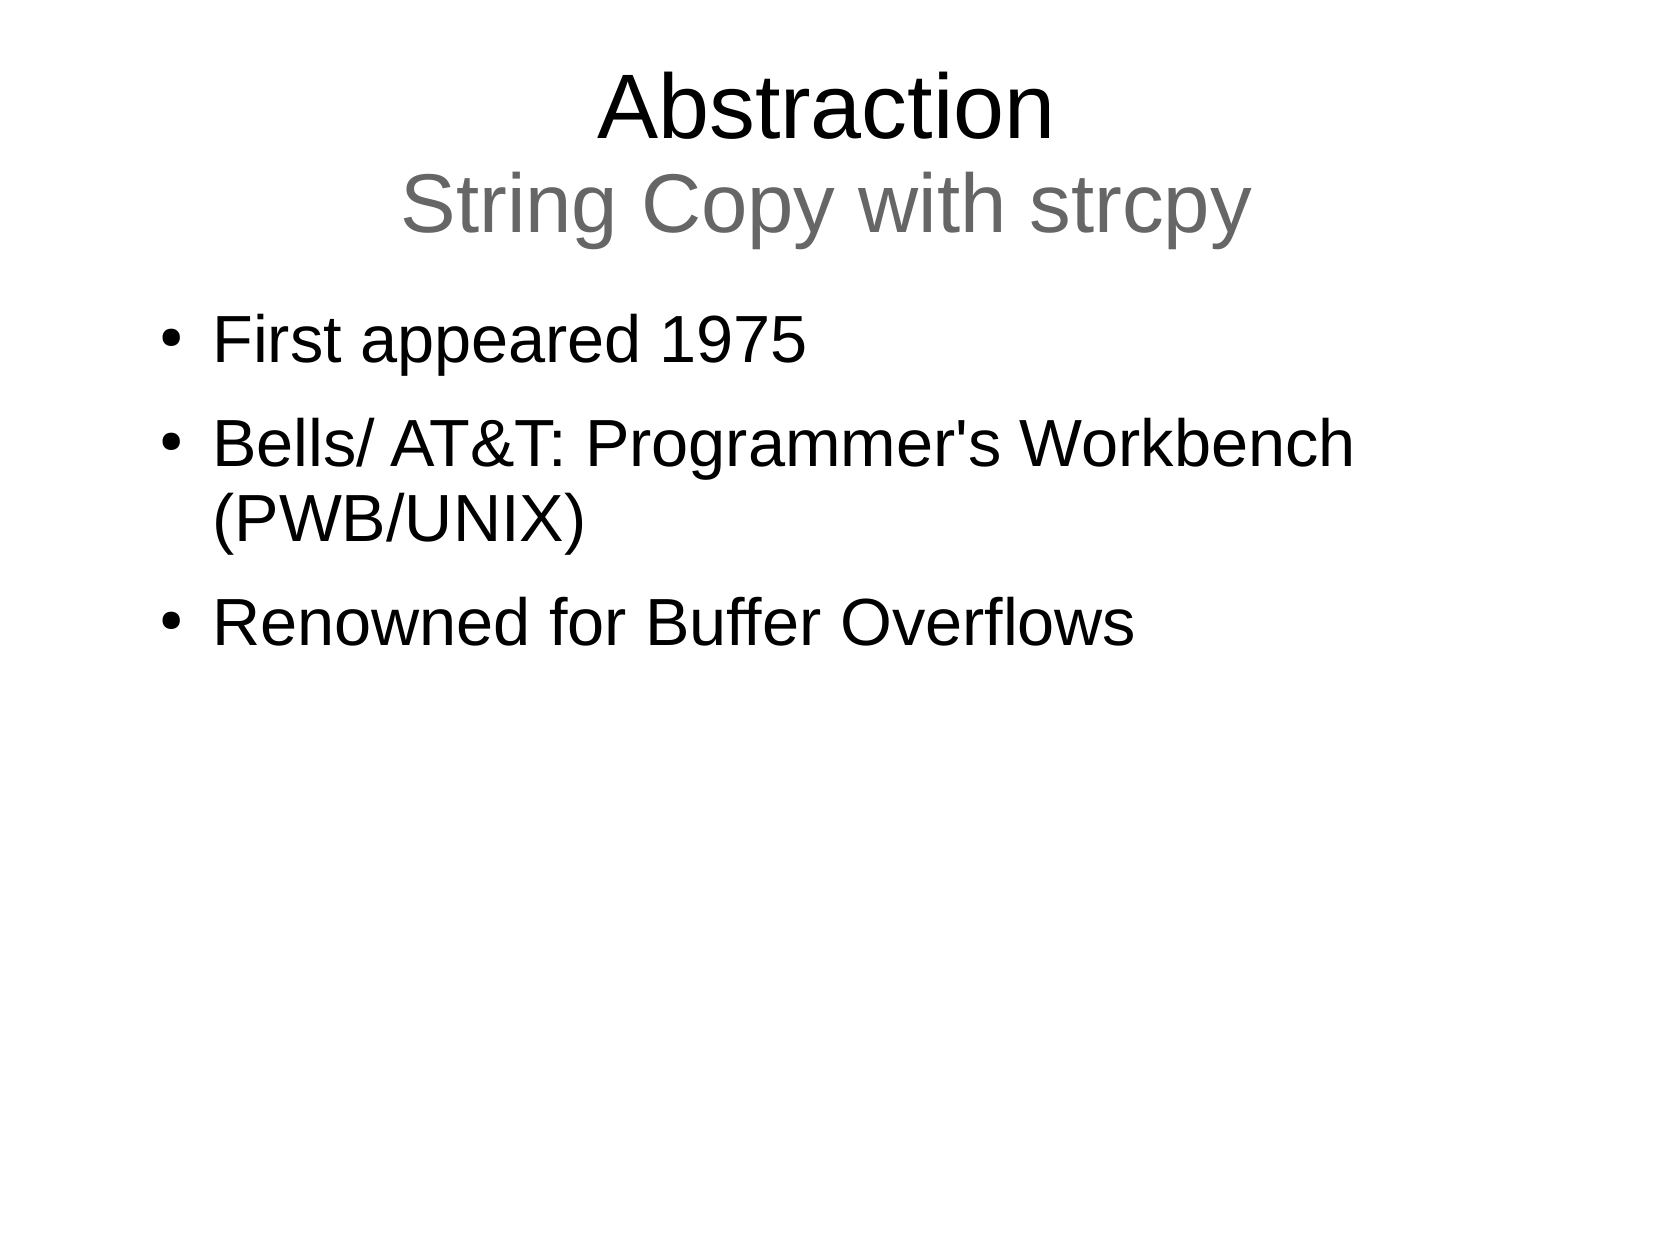

# Abstraction String Copy with strcpy
First appeared 1975
Bells/ AT&T: Programmer's Workbench (PWB/UNIX)
Renowned for Buffer Overflows